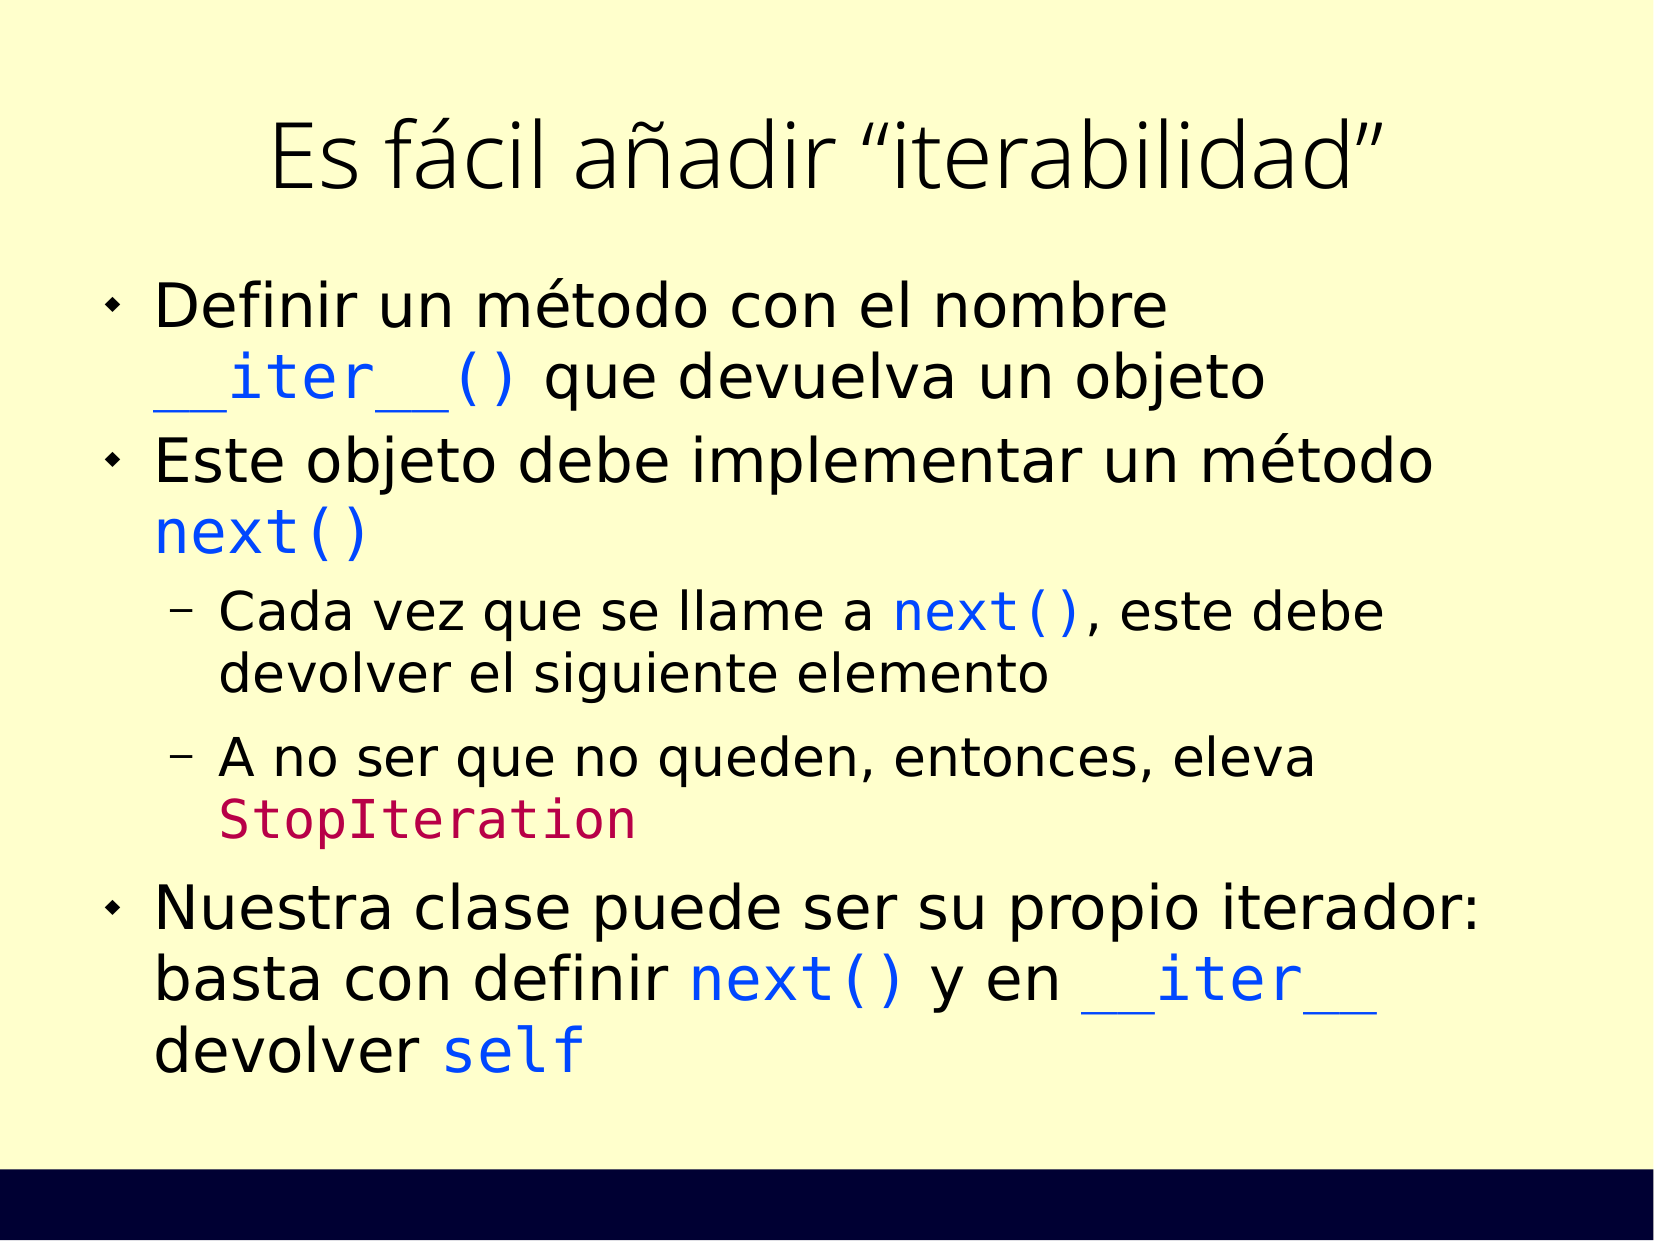

# Es fácil añadir “iterabilidad”
Definir un método con el nombre __iter__() que devuelva un objeto
Este objeto debe implementar un método next()
Cada vez que se llame a next(), este debe devolver el siguiente elemento
A no ser que no queden, entonces, eleva StopIteration
Nuestra clase puede ser su propio iterador: basta con definir next() y en __iter__ devolver self